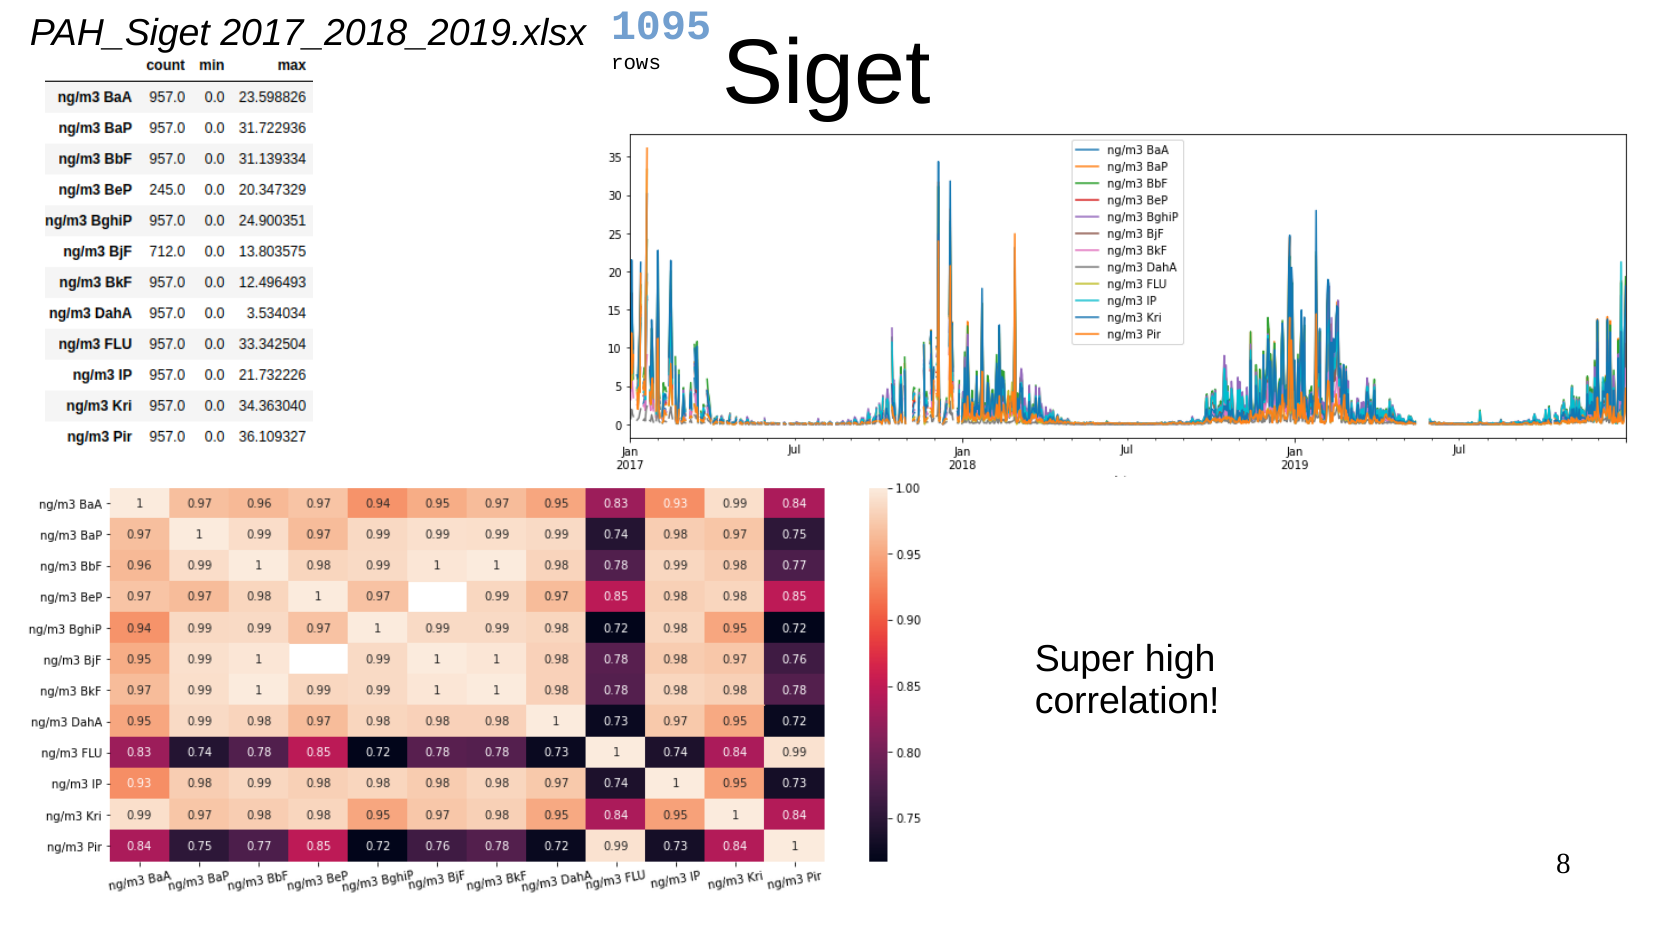

1095 rows
PAH_Siget 2017_2018_2019.xlsx
# Siget
Super high correlation!
8